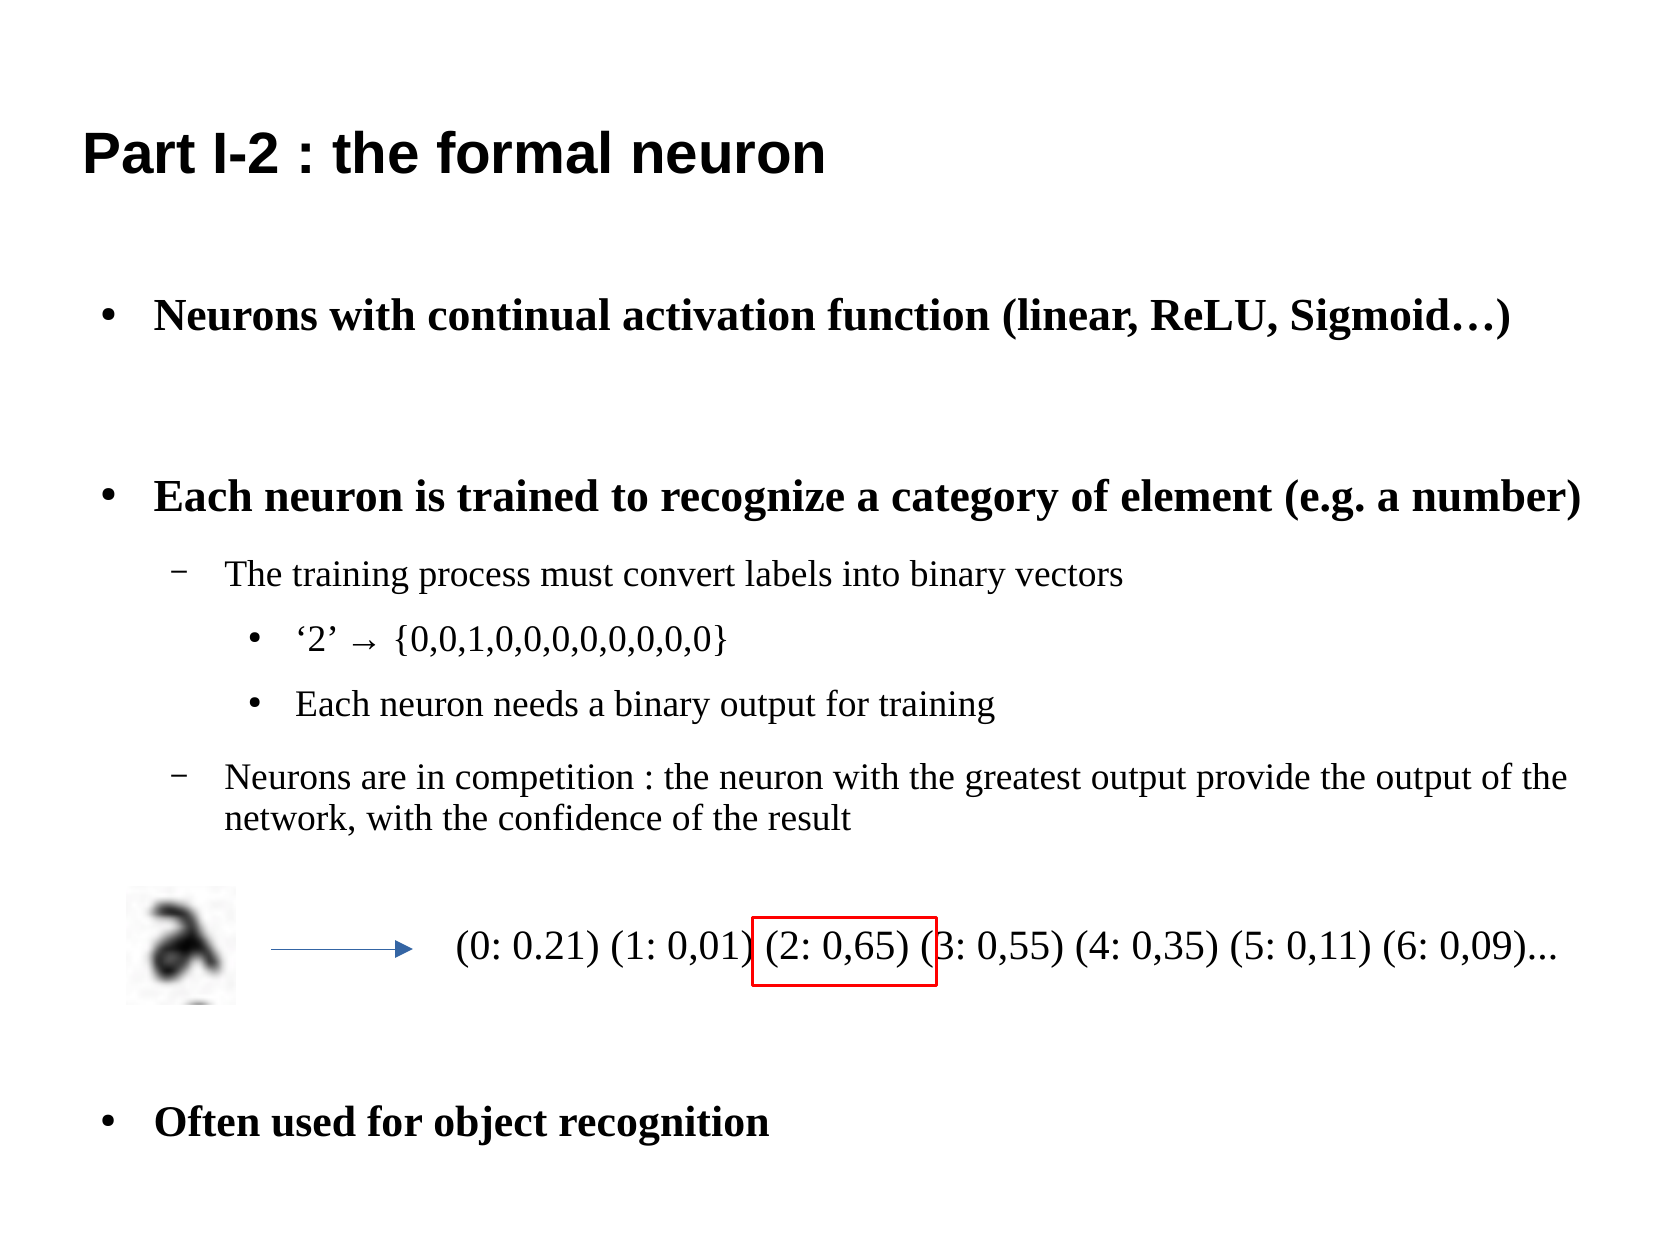

# Part I-2 : the formal neuron
Neurons with continual activation function (linear, ReLU, Sigmoid…)
Each neuron is trained to recognize a category of element (e.g. a number)
The training process must convert labels into binary vectors
‘2’ → {0,0,1,0,0,0,0,0,0,0,0}
Each neuron needs a binary output for training
Neurons are in competition : the neuron with the greatest output provide the output of the network, with the confidence of the result
Often used for object recognition
(0: 0.21) (1: 0,01) (2: 0,65) (3: 0,55) (4: 0,35) (5: 0,11) (6: 0,09)...